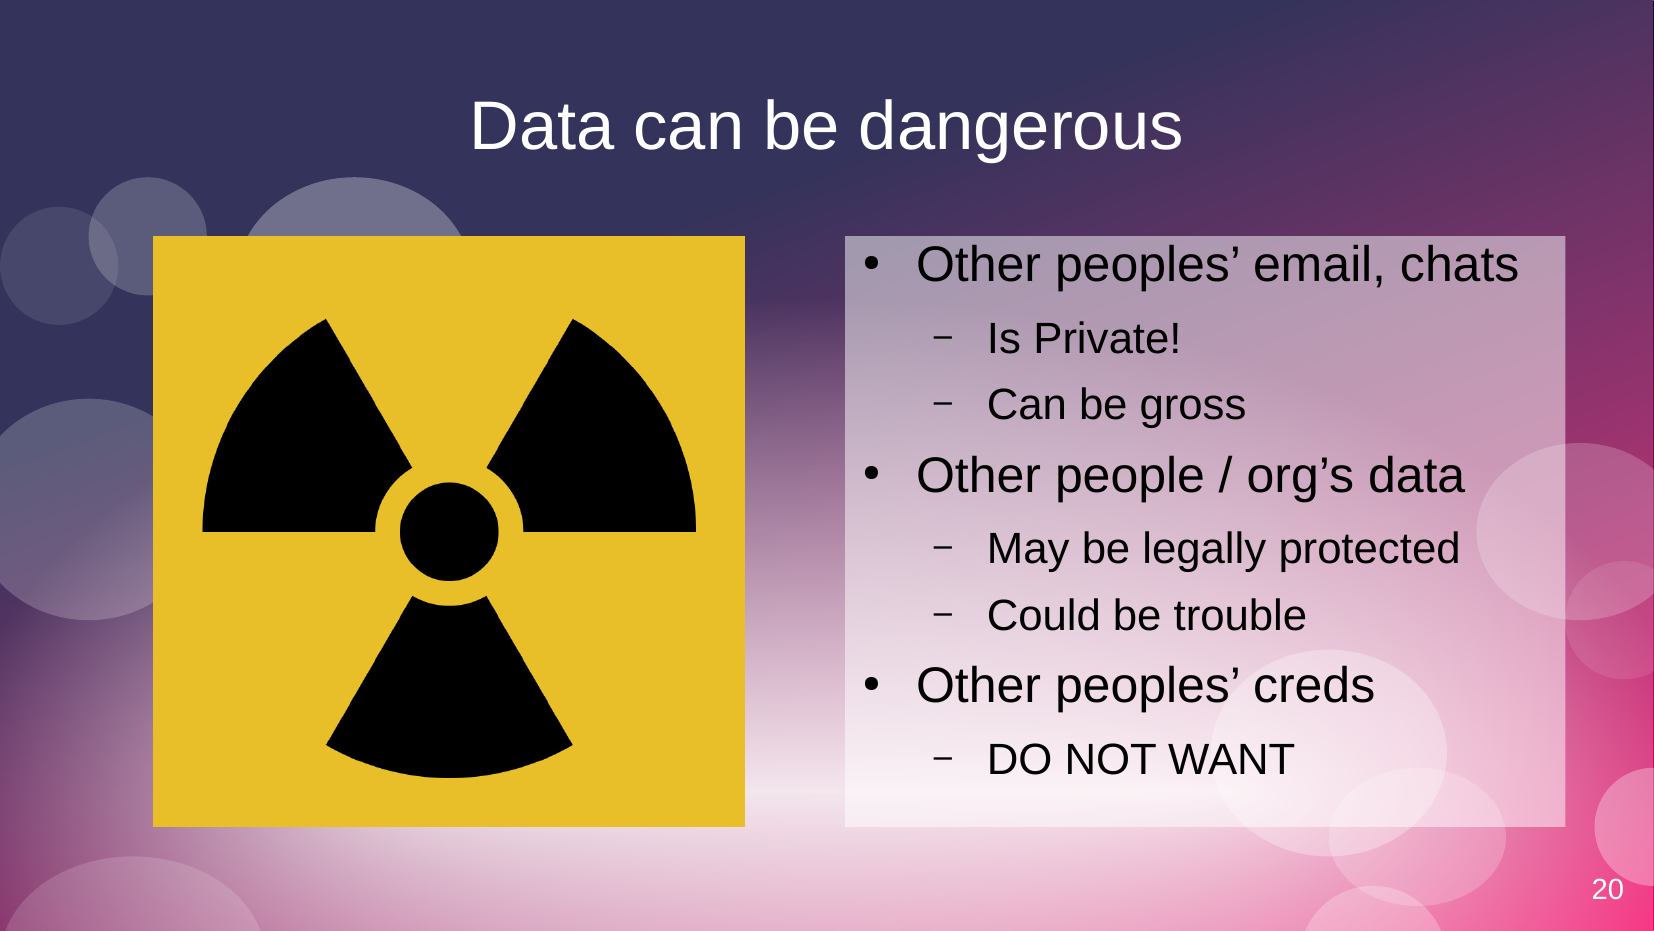

# Data can be dangerous
Other peoples’ email, chats
Is Private!
Can be gross
Other people / org’s data
May be legally protected
Could be trouble
Other peoples’ creds
DO NOT WANT